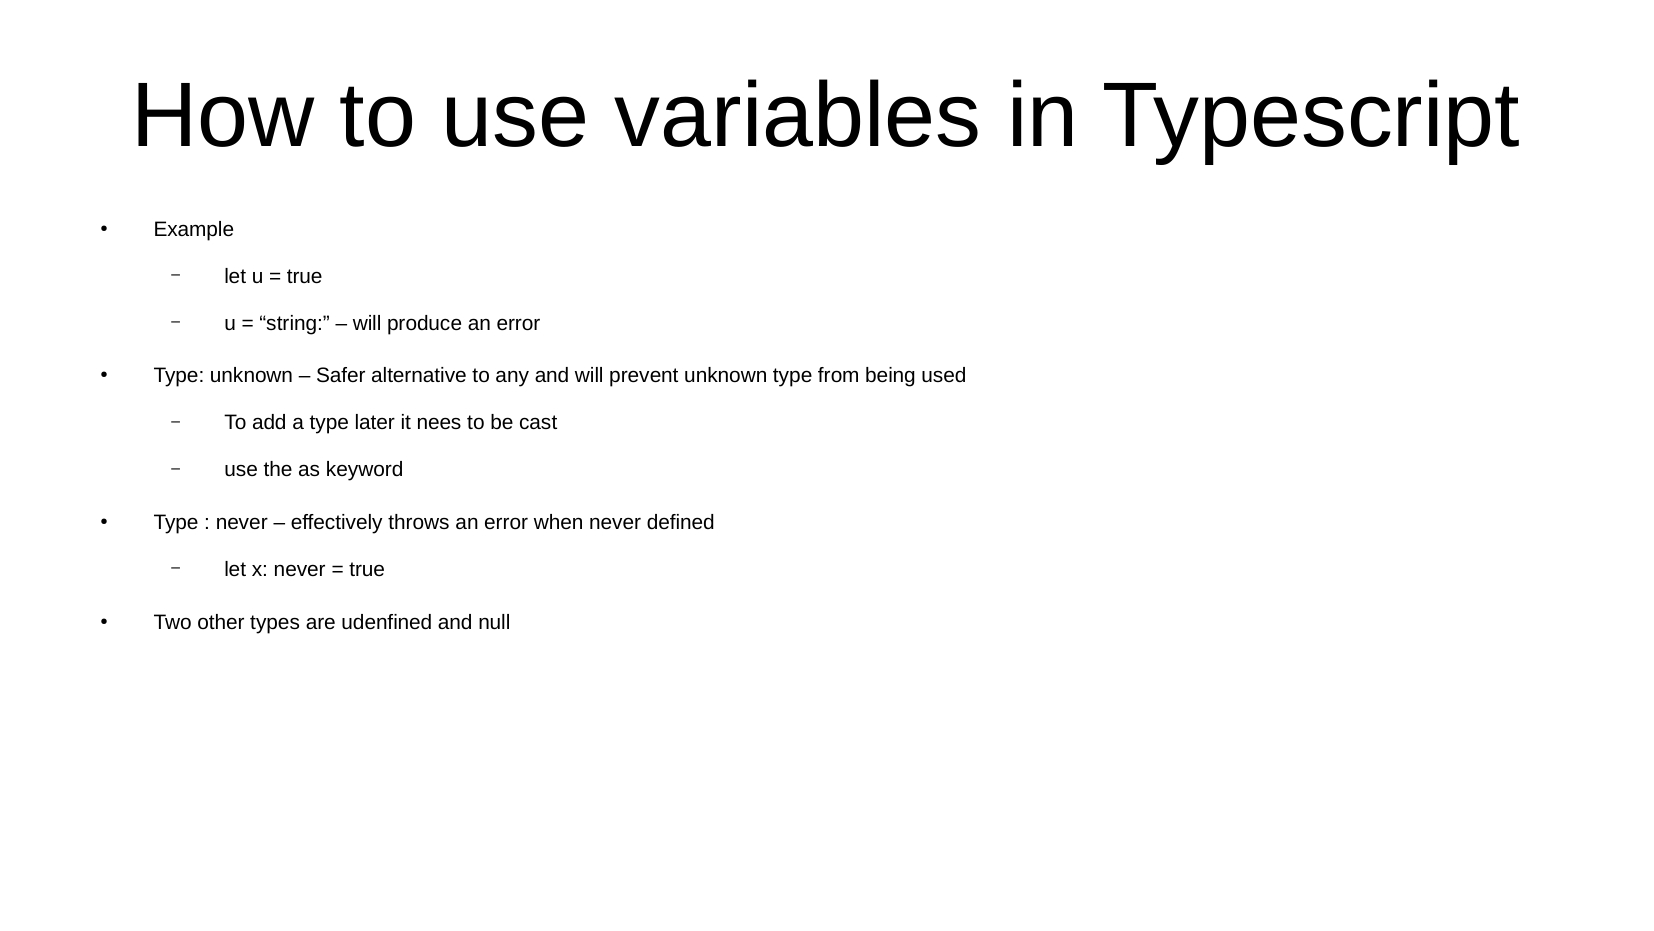

# How to use variables in Typescript
Example
let u = true
u = “string:” – will produce an error
Type: unknown – Safer alternative to any and will prevent unknown type from being used
To add a type later it nees to be cast
use the as keyword
Type : never – effectively throws an error when never defined
let x: never = true
Two other types are udenfined and null